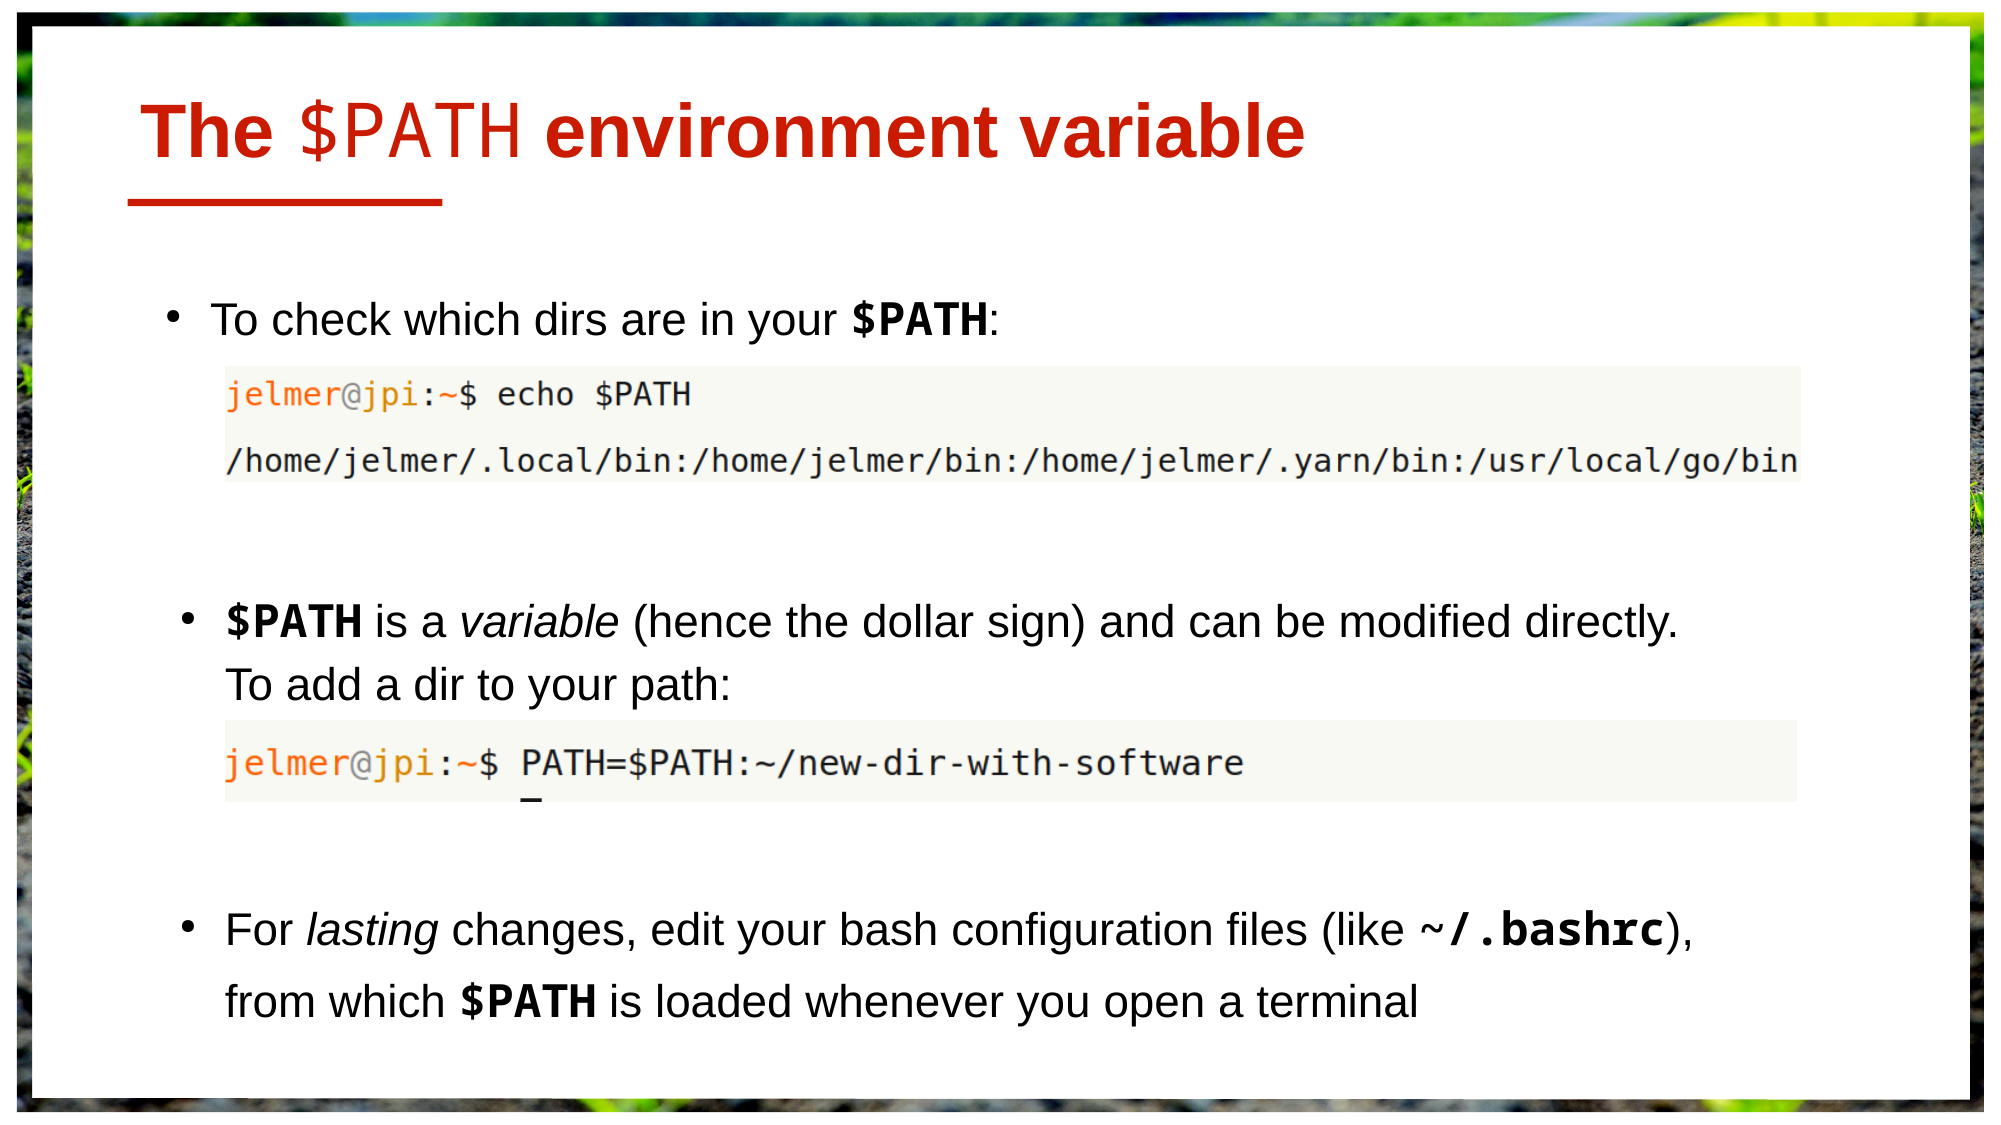

The $PATH environment variable
To check which dirs are in your $PATH:
$PATH is a variable (hence the dollar sign) and can be modified directly.
To add a dir to your path:
For lasting changes, edit your bash configuration files (like ~/.bashrc),
from which $PATH is loaded whenever you open a terminal